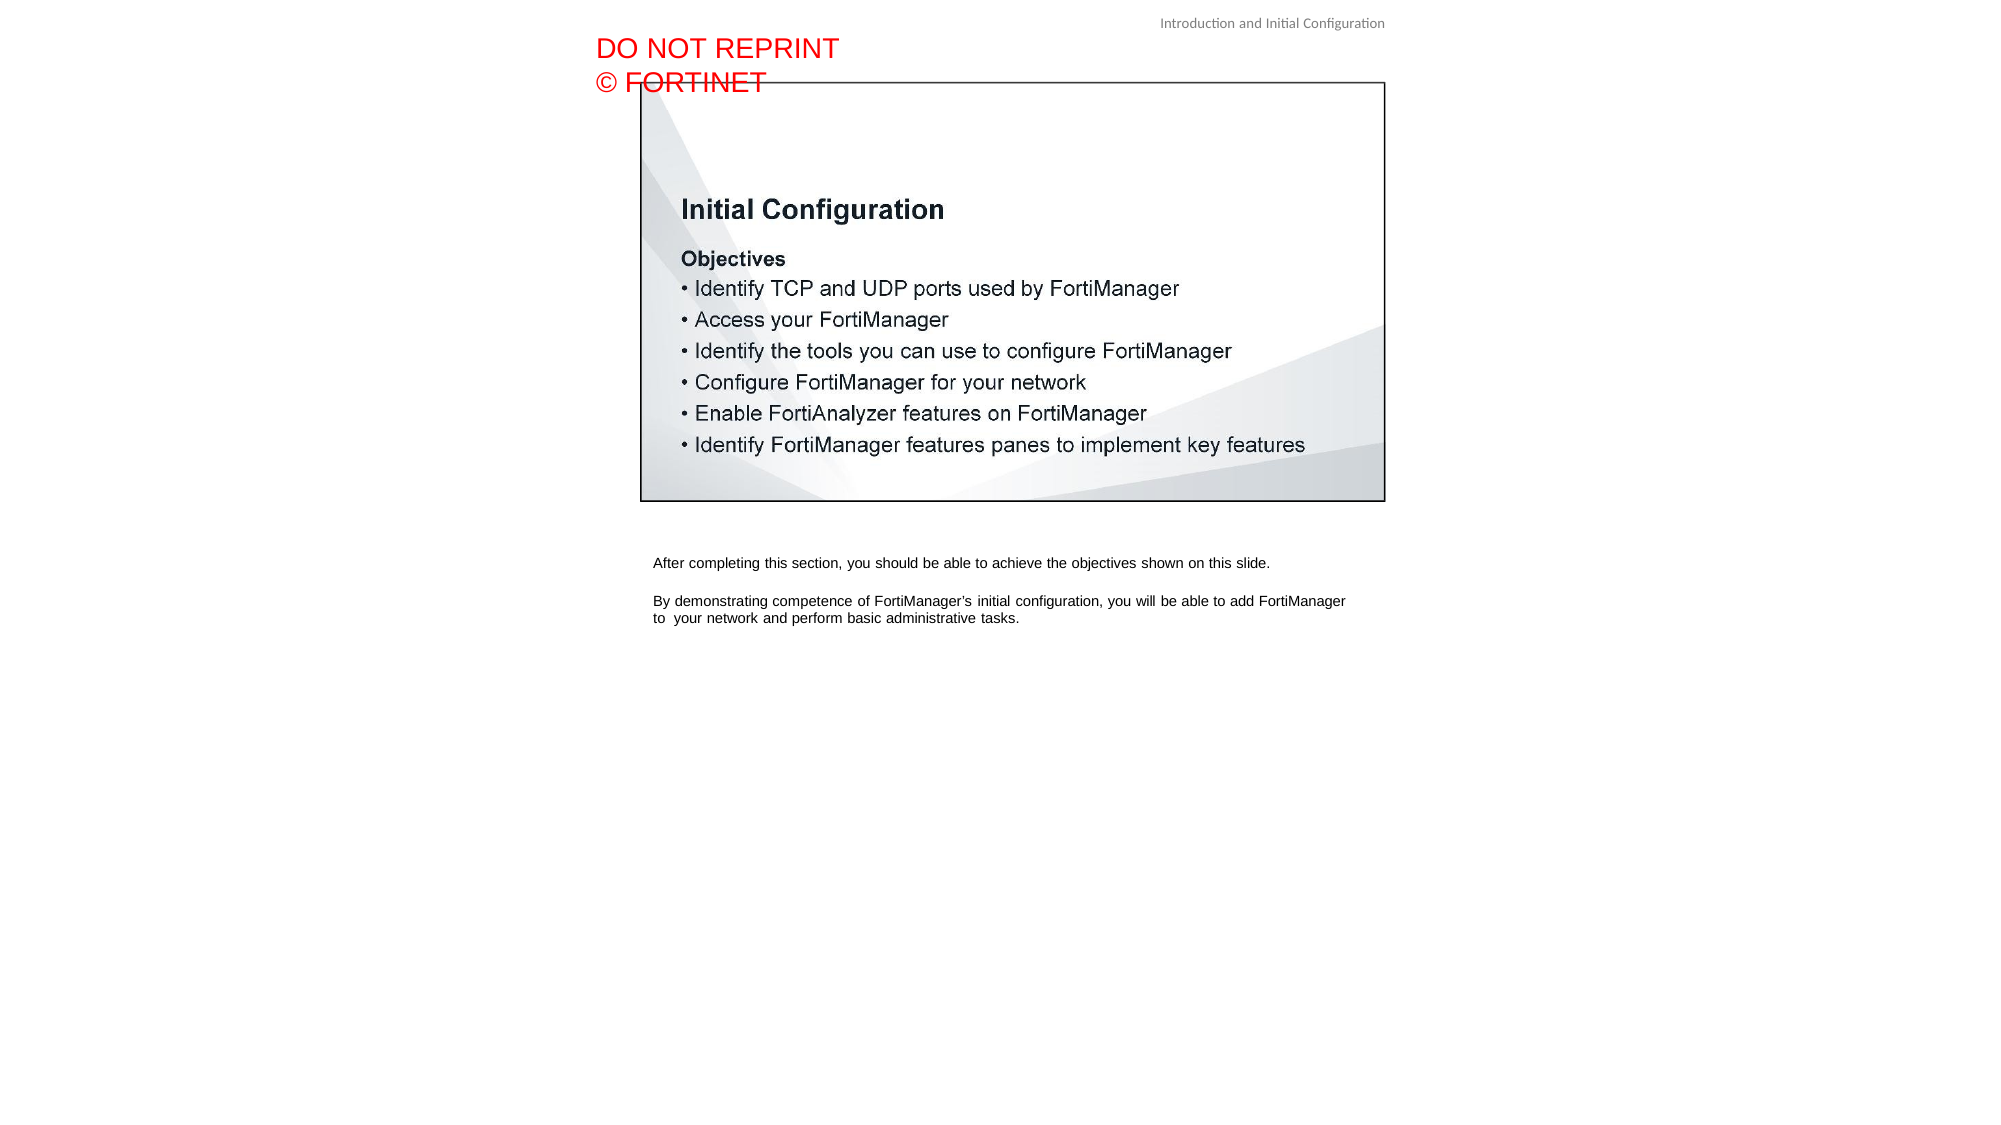

Introduction and Initial Configuration
DO NOT REPRINT
© FORTINET
After completing this section, you should be able to achieve the objectives shown on this slide.
By demonstrating competence of FortiManager’s initial configuration, you will be able to add FortiManager to your network and perform basic administrative tasks.
FortiManager 6.2 Study Guide
1